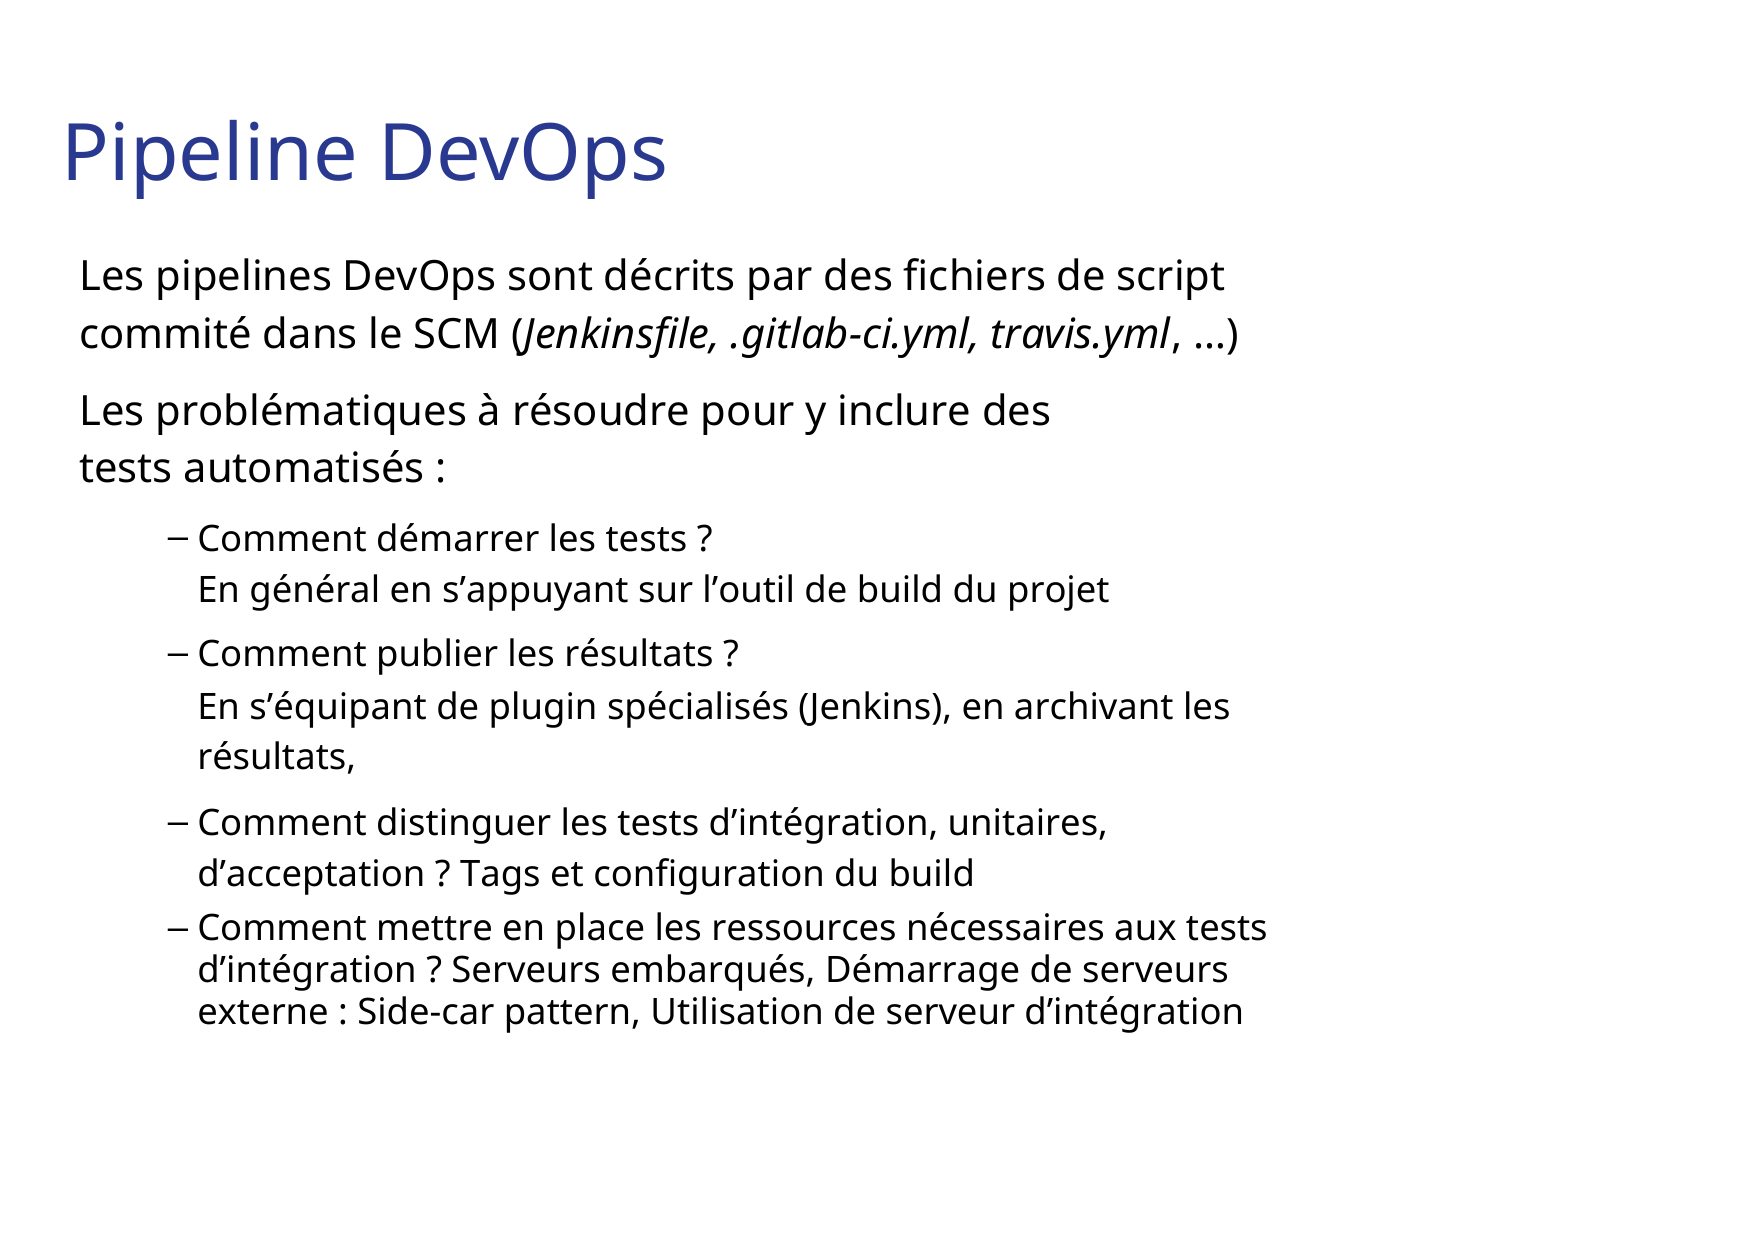

# Pipeline DevOps
Les pipelines DevOps sont décrits par des fichiers de script commité dans le SCM (Jenkinsfile, .gitlab-ci.yml, travis.yml, …)
Les problématiques à résoudre pour y inclure des tests automatisés :
Comment démarrer les tests ?
En général en s’appuyant sur l’outil de build du projet
Comment publier les résultats ?
En s’équipant de plugin spécialisés (Jenkins), en archivant les résultats,
Comment distinguer les tests d’intégration, unitaires, d’acceptation ? Tags et configuration du build
Comment mettre en place les ressources nécessaires aux tests d’intégration ? Serveurs embarqués, Démarrage de serveurs externe : Side-car pattern, Utilisation de serveur d’intégration